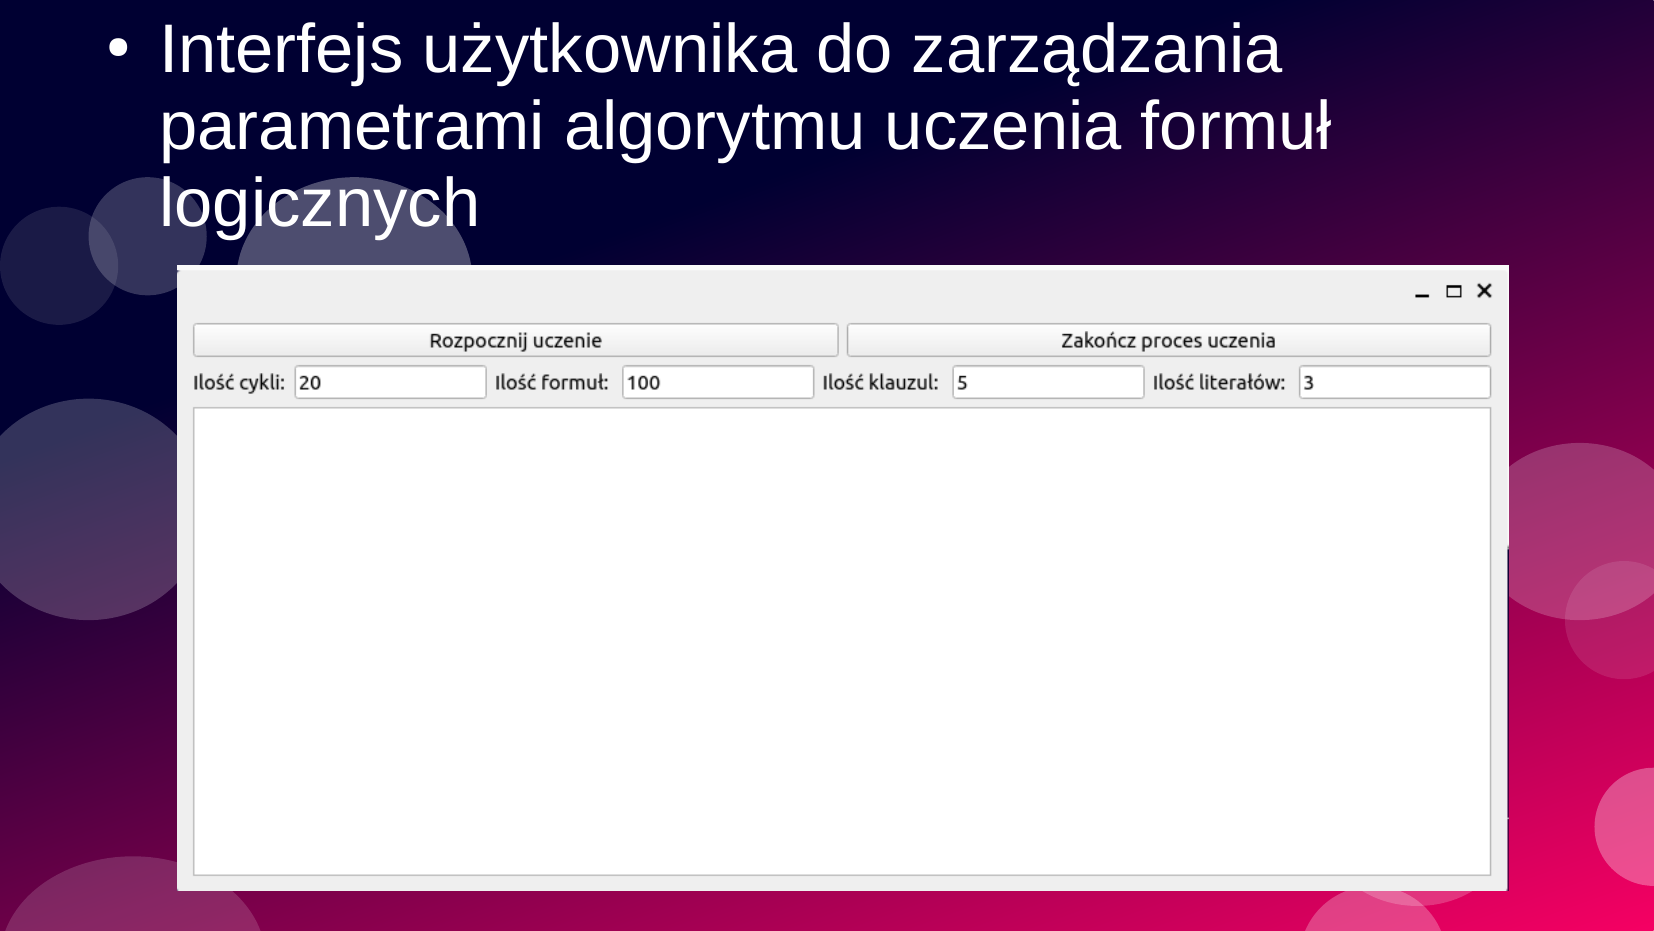

# Interfejs użytkownika do zarządzania parametrami algorytmu uczenia formuł logicznych